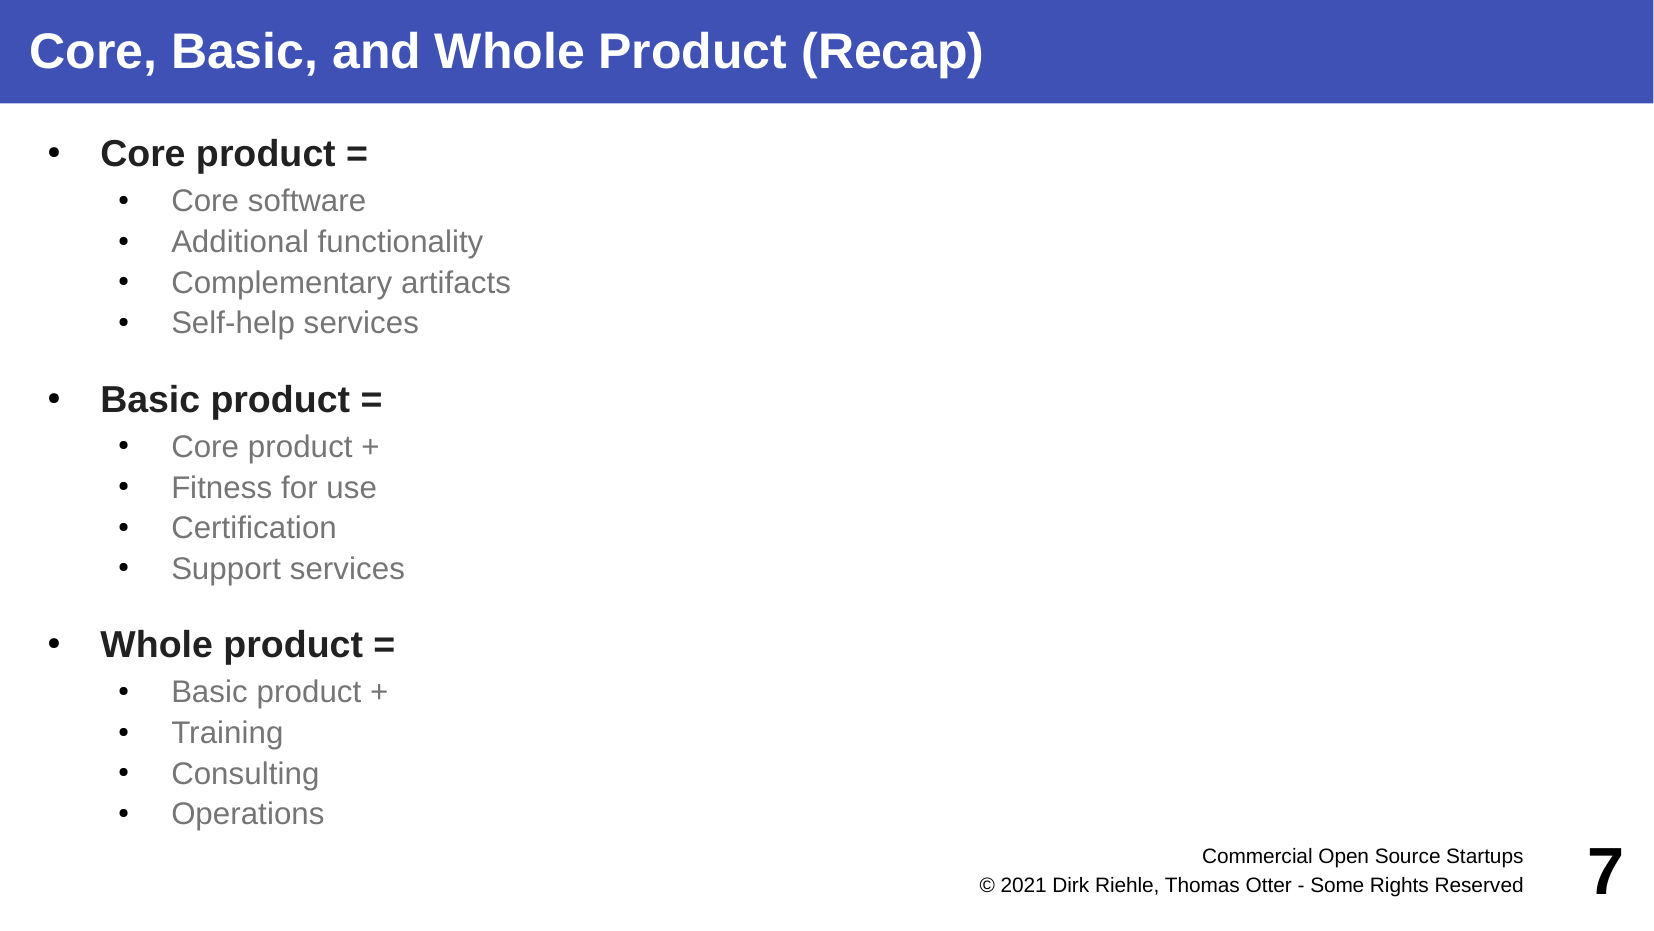

# Core, Basic, and Whole Product (Recap)
Core product =
Core software
Additional functionality
Complementary artifacts
Self-help services
Basic product =
Core product +
Fitness for use
Certification
Support services
Whole product =
Basic product +
Training
Consulting
Operations
Commercial Open Source Startups
7
© 2021 Dirk Riehle, Thomas Otter - Some Rights Reserved